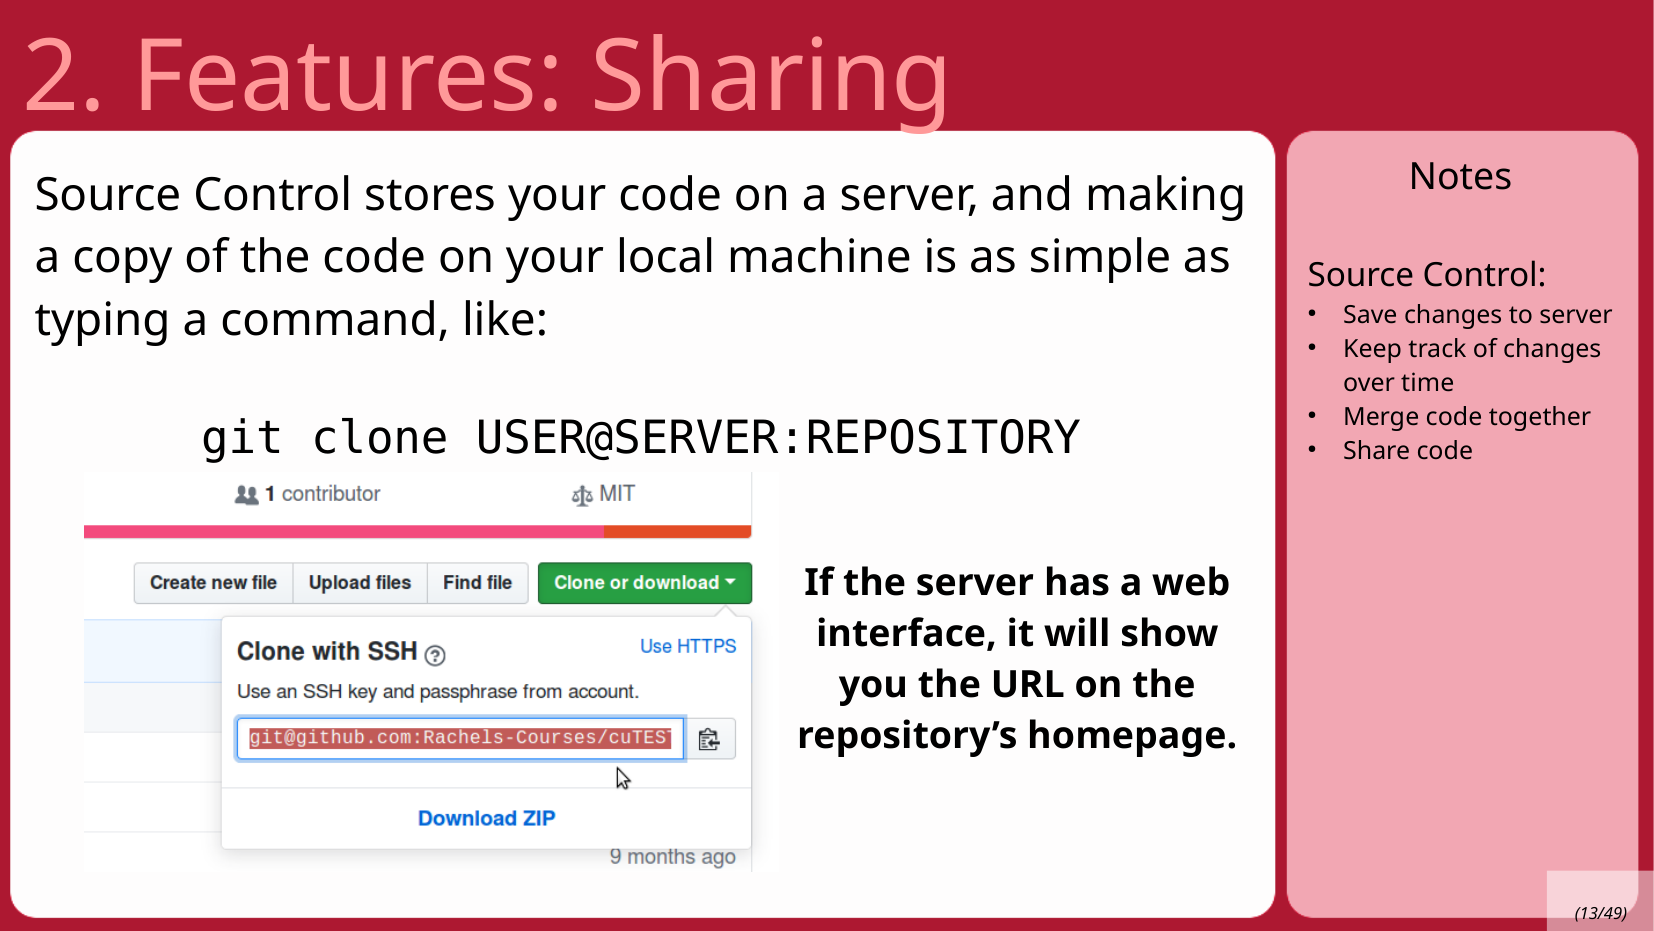

# 2. Features: Sharing
Notes
Source Control:
Save changes to server
Keep track of changes over time
Merge code together
Share code
Source Control stores your code on a server, and making a copy of the code on your local machine is as simple as typing a command, like:
git clone USER@SERVER:REPOSITORY
If the server has a web interface, it will show you the URL on the repository’s homepage.